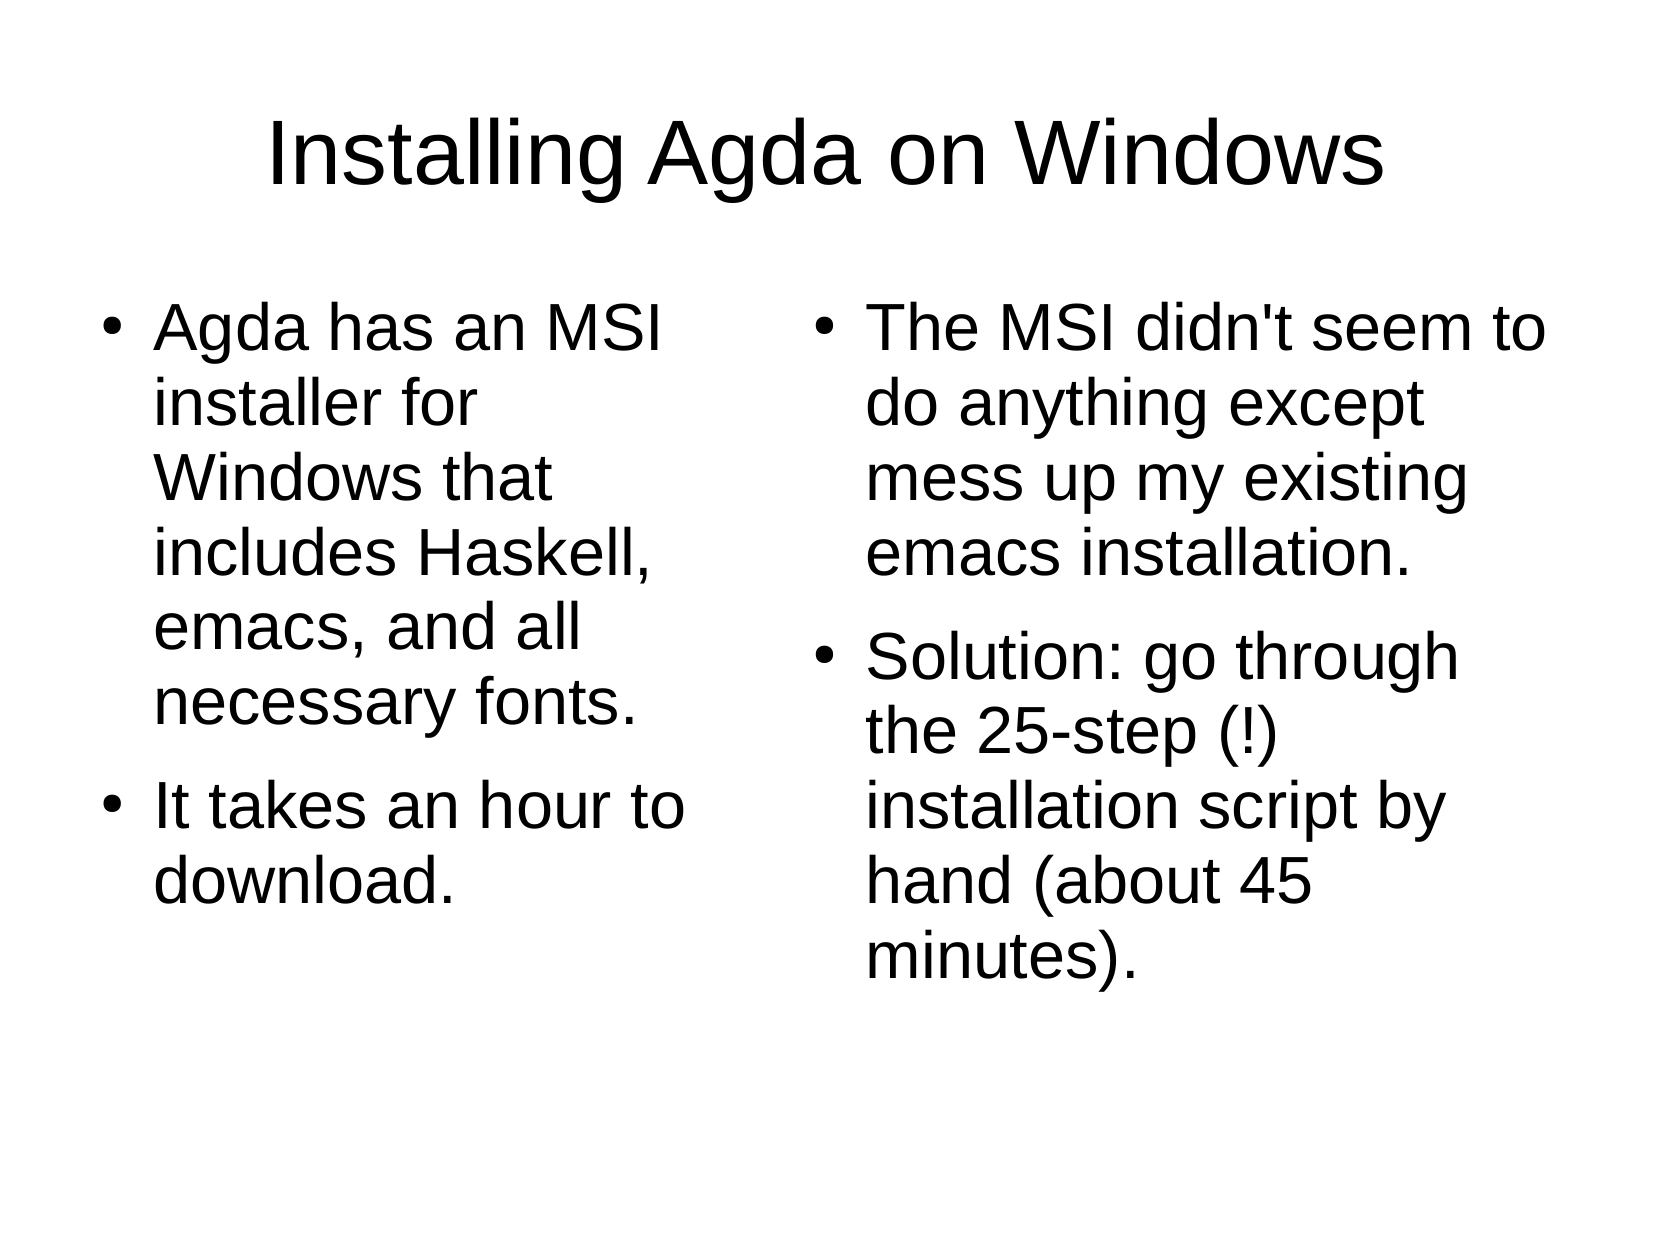

# Installing Agda on Windows
Agda has an MSI installer for Windows that includes Haskell, emacs, and all necessary fonts.
It takes an hour to download.
The MSI didn't seem to do anything except mess up my existing emacs installation.
Solution: go through the 25-step (!) installation script by hand (about 45 minutes).